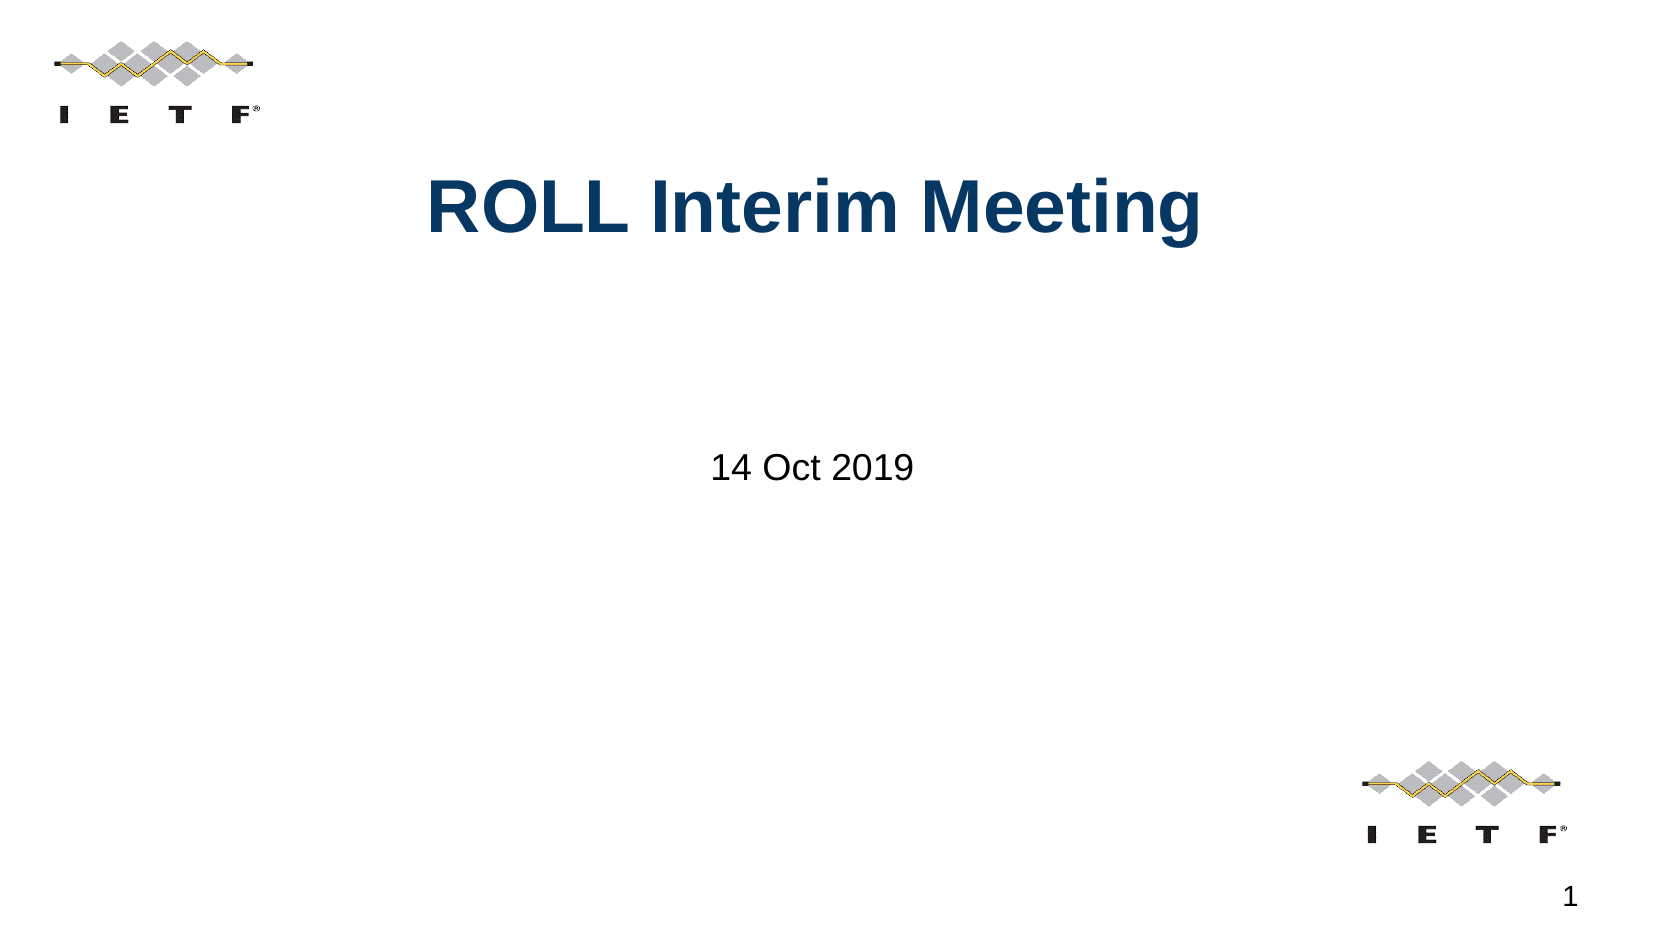

# ROLL Interim Meeting
 14 Oct 2019